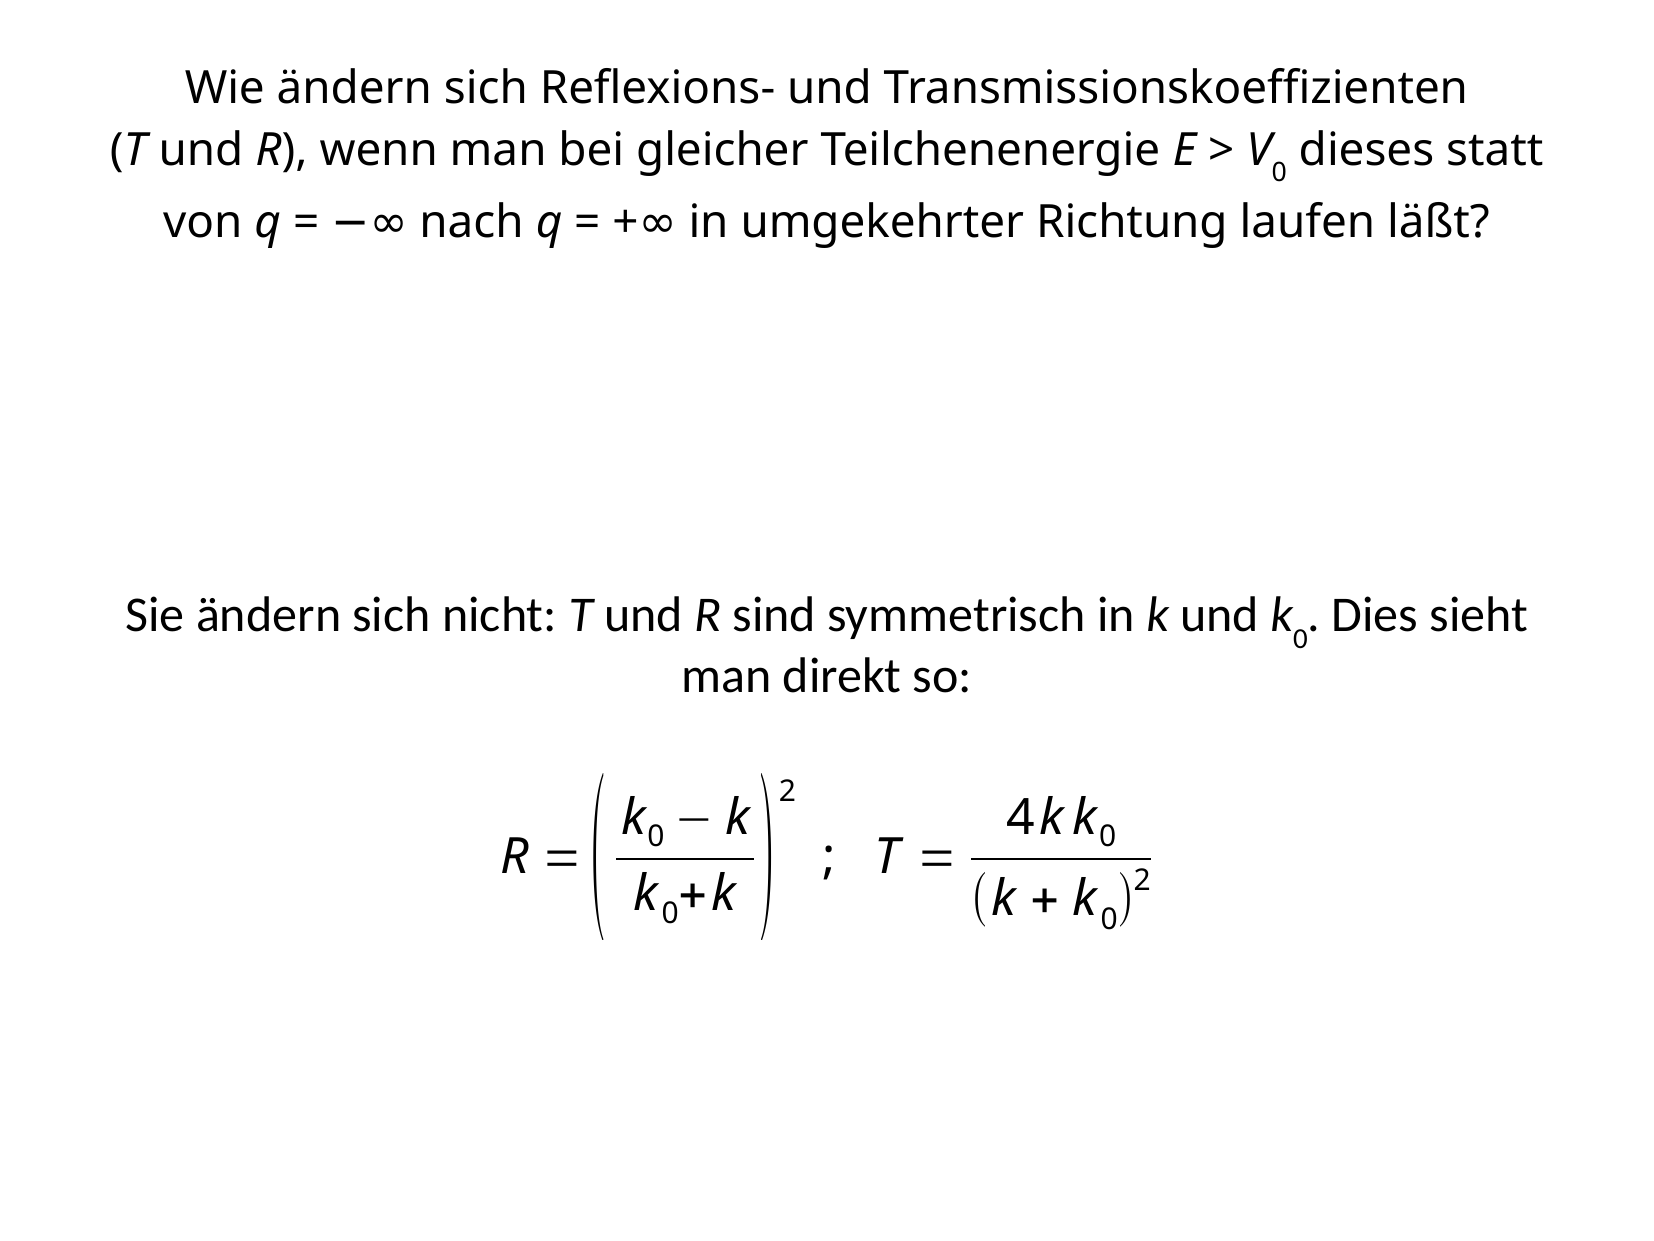

# Wie ändern sich Reflexions- und Transmissionskoeffizienten (T und R), wenn man bei gleicher Teilchenenergie E > V0 dieses statt von q = −∞ nach q = +∞ in umgekehrter Richtung laufen läßt?
Sie ändern sich nicht: T und R sind symmetrisch in k und k0. Dies sieht man direkt so: